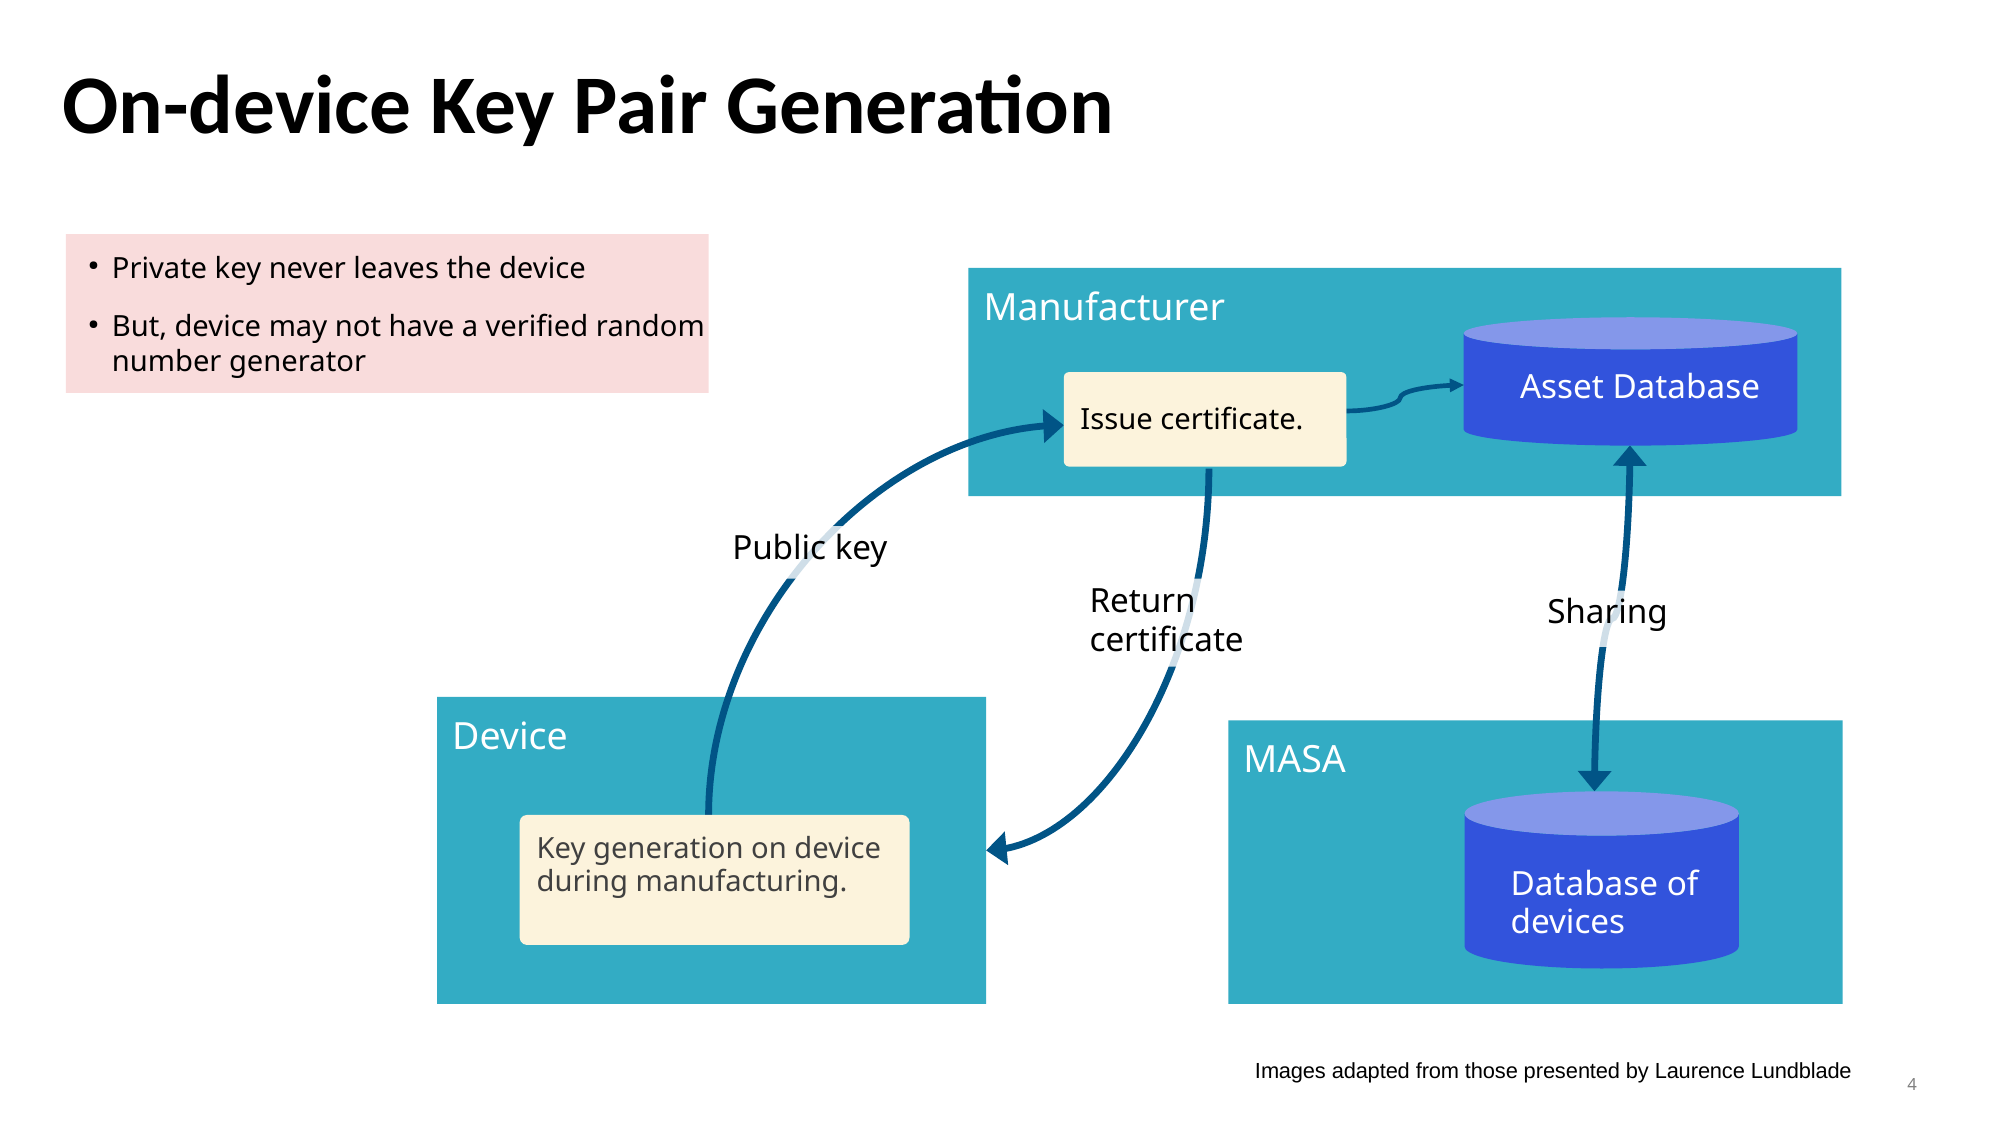

# On-device Key Pair Generation
Private key never leaves the device
But, device may not have a verified random number generator
Manufacturer
Asset Database
Issue certificate.
Public key
Return certificate
Sharing
Device
MASA
Key generation on device during manufacturing.
Database of devices
Images adapted from those presented by Laurence Lundblade